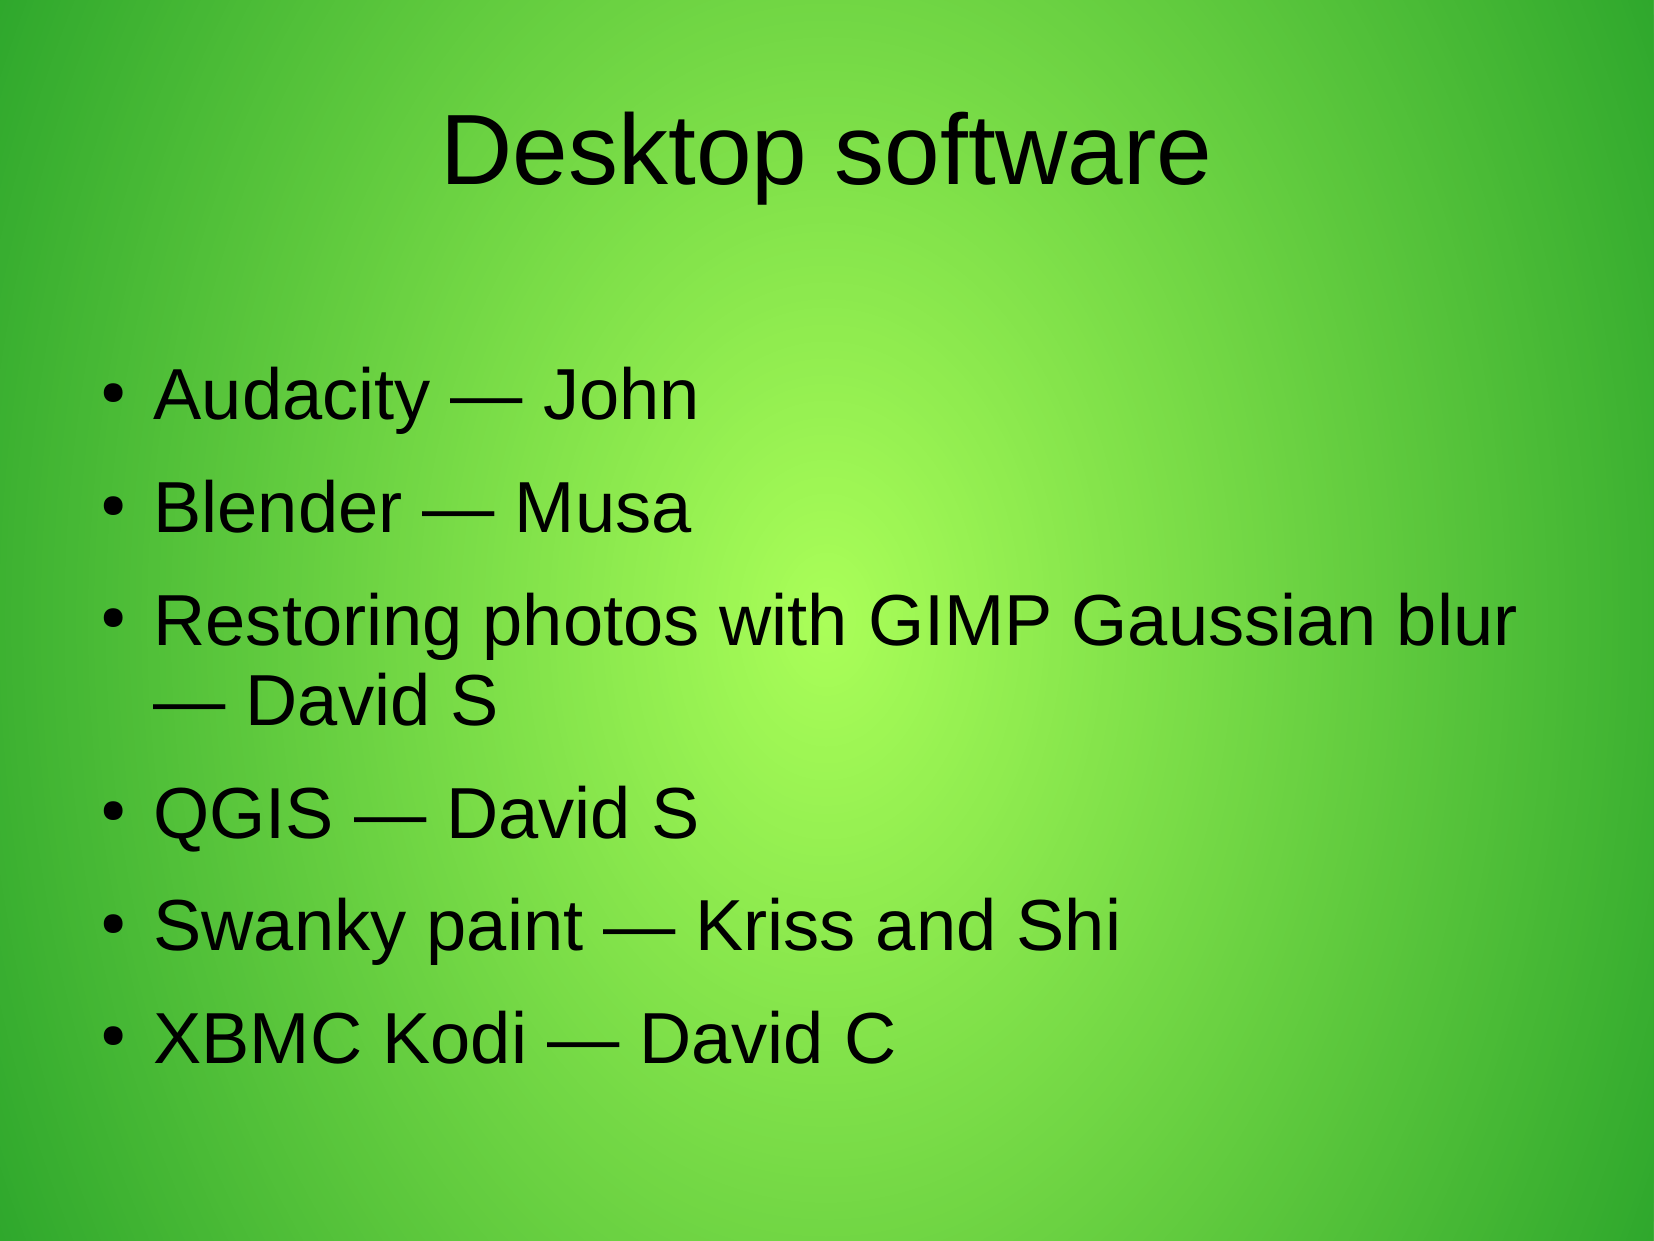

# Desktop software
Audacity — John
Blender — Musa
Restoring photos with GIMP Gaussian blur — David S
QGIS — David S
Swanky paint — Kriss and Shi
XBMC Kodi — David C